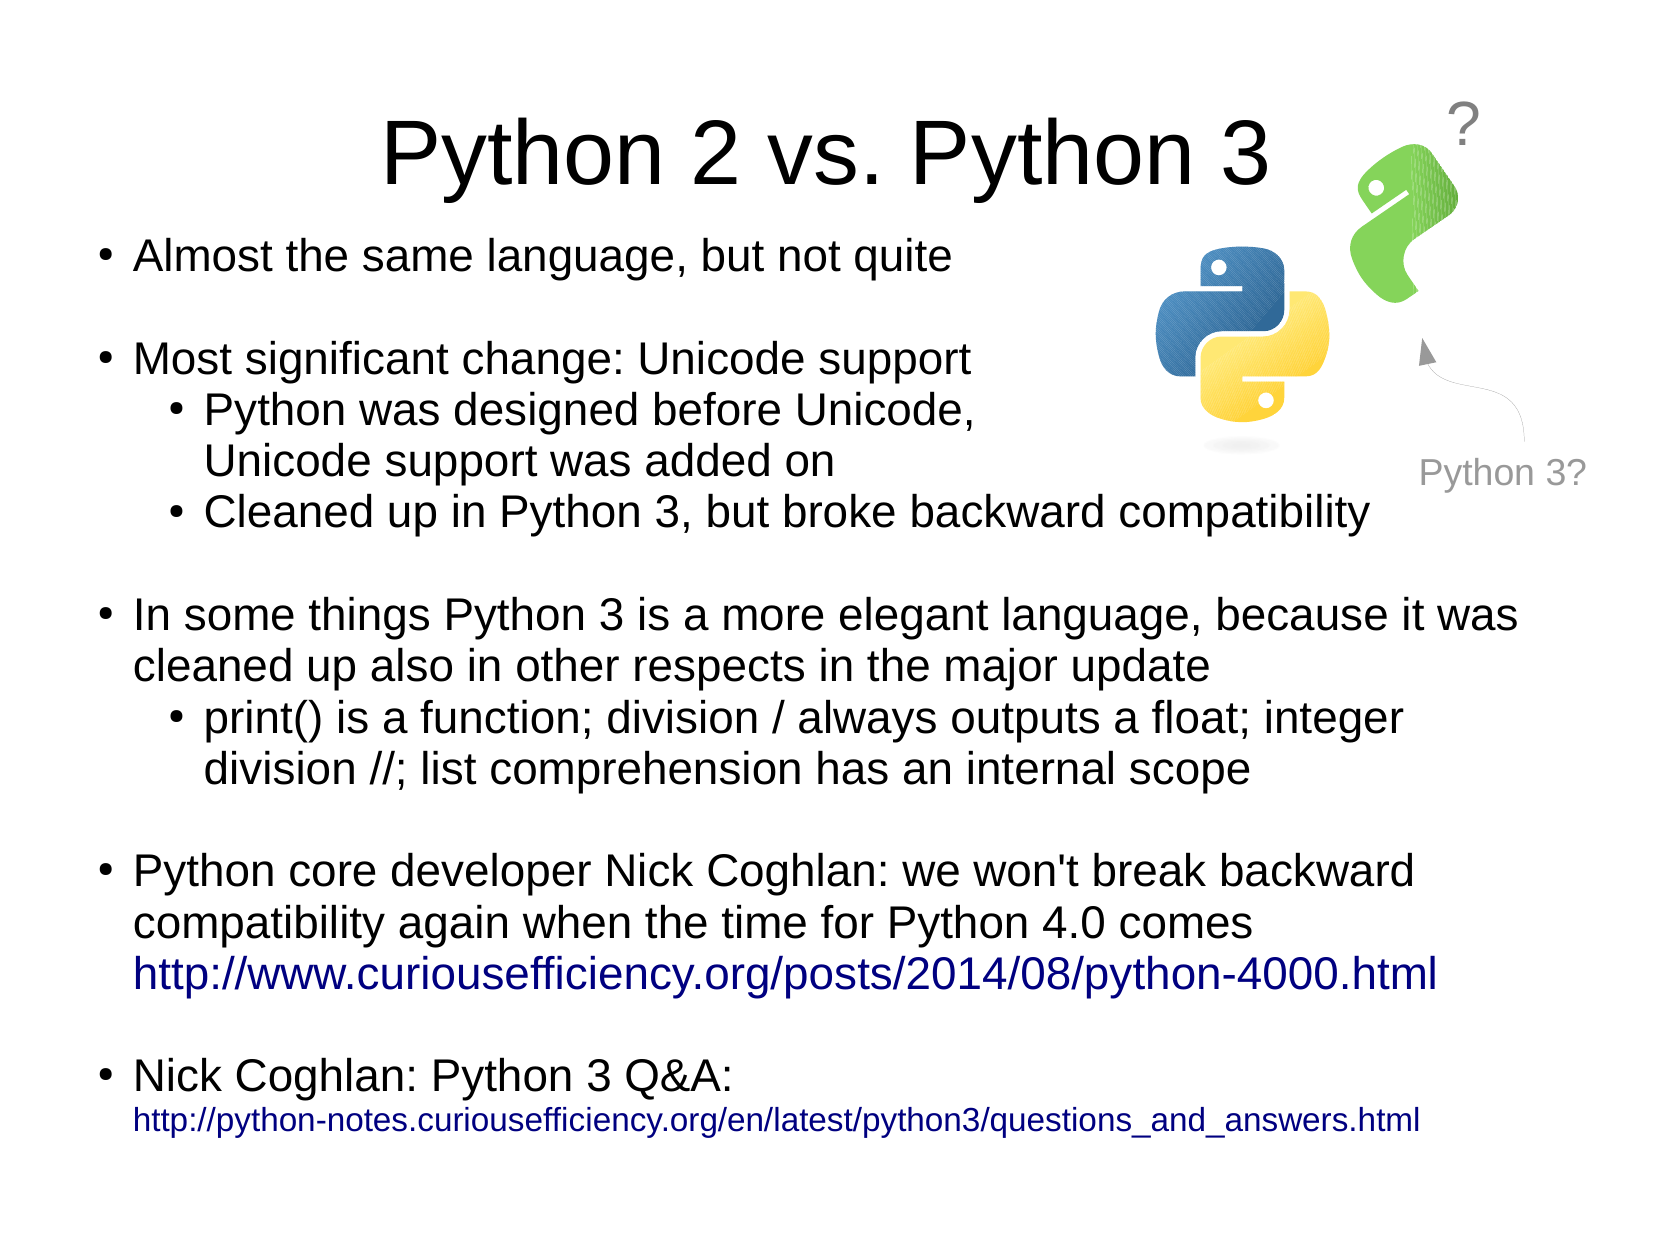

# Python 2 vs. Python 3
Almost the same language, but not quite
Most significant change: Unicode support
Python was designed before Unicode,
Unicode support was added on
Cleaned up in Python 3, but broke backward compatibility
In some things Python 3 is a more elegant language, because it was cleaned up also in other respects in the major update
print() is a function; division / always outputs a float; integer division //; list comprehension has an internal scope
Python core developer Nick Coghlan: we won't break backward compatibility again when the time for Python 4.0 comes
http://www.curiousefficiency.org/posts/2014/08/python-4000.html
Nick Coghlan: Python 3 Q&A:
http://python-notes.curiousefficiency.org/en/latest/python3/questions_and_answers.html
Python 3?